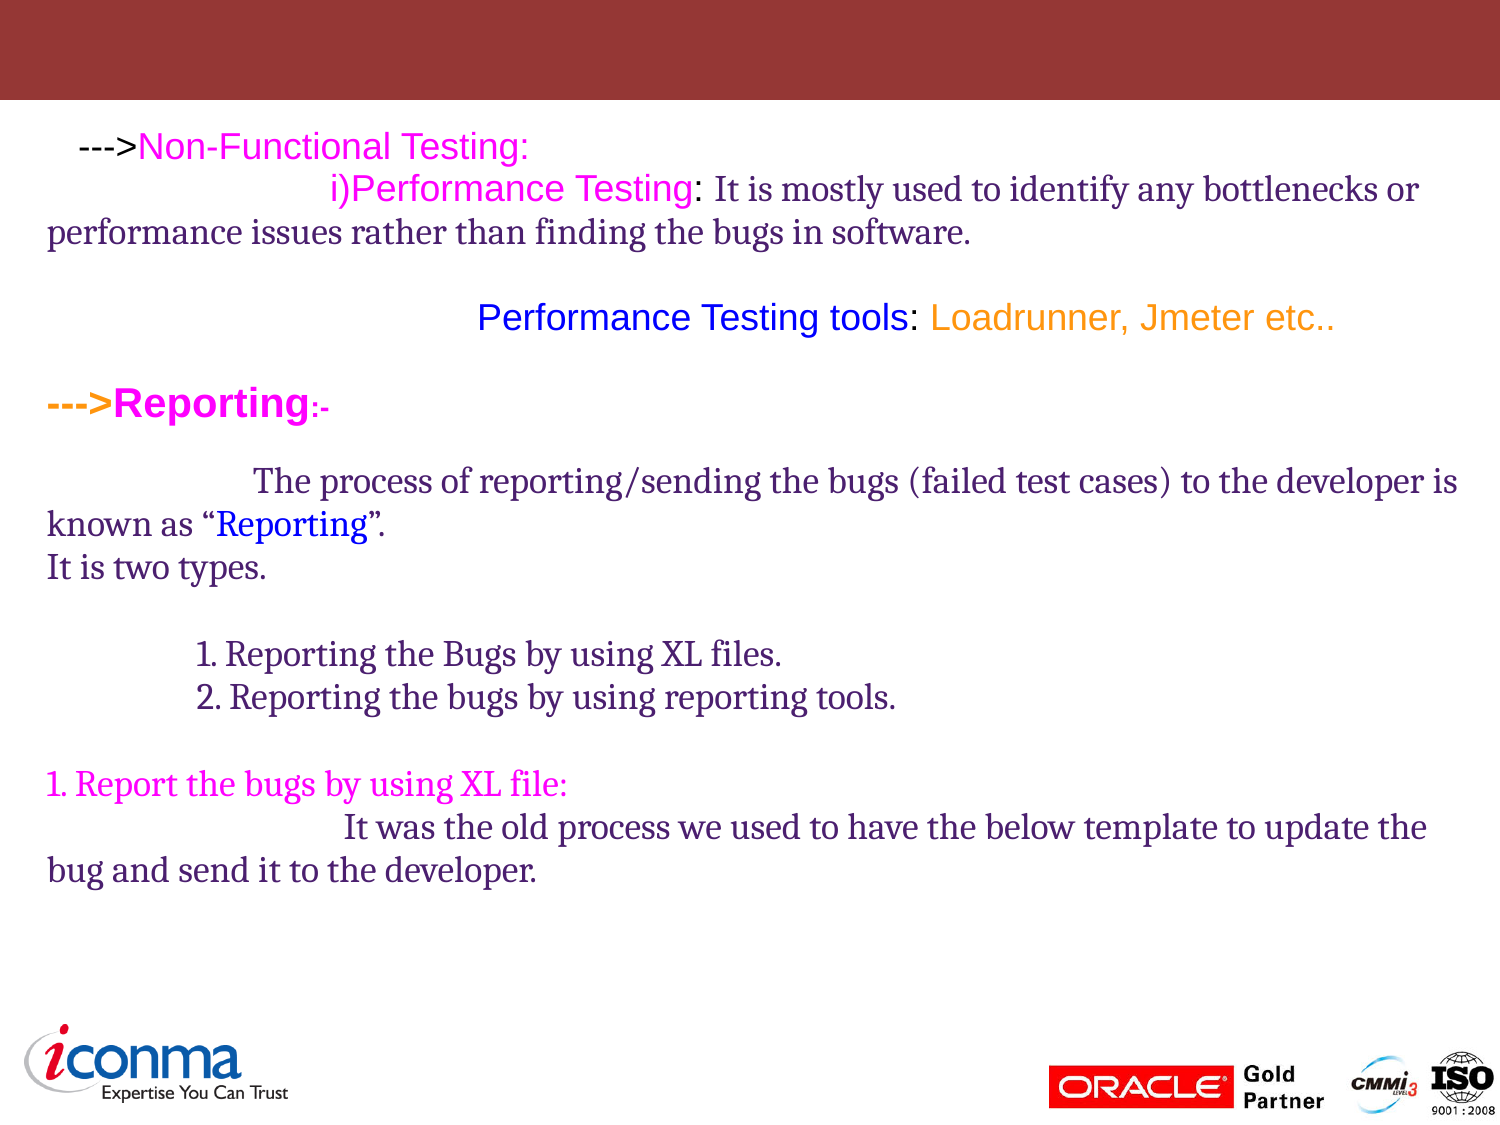

--->Non-Functional Testing:
 i)Performance Testing: It is mostly used to identify any bottlenecks or performance issues rather than finding the bugs in software.
 Performance Testing tools: Loadrunner, Jmeter etc..
--->Reporting:-
 The process of reporting/sending the bugs (failed test cases) to the developer is known as “Reporting”.
It is two types.
1. Reporting the Bugs by using XL files.
2. Reporting the bugs by using reporting tools.
1. Report the bugs by using XL file:
 It was the old process we used to have the below template to update the bug and send it to the developer.